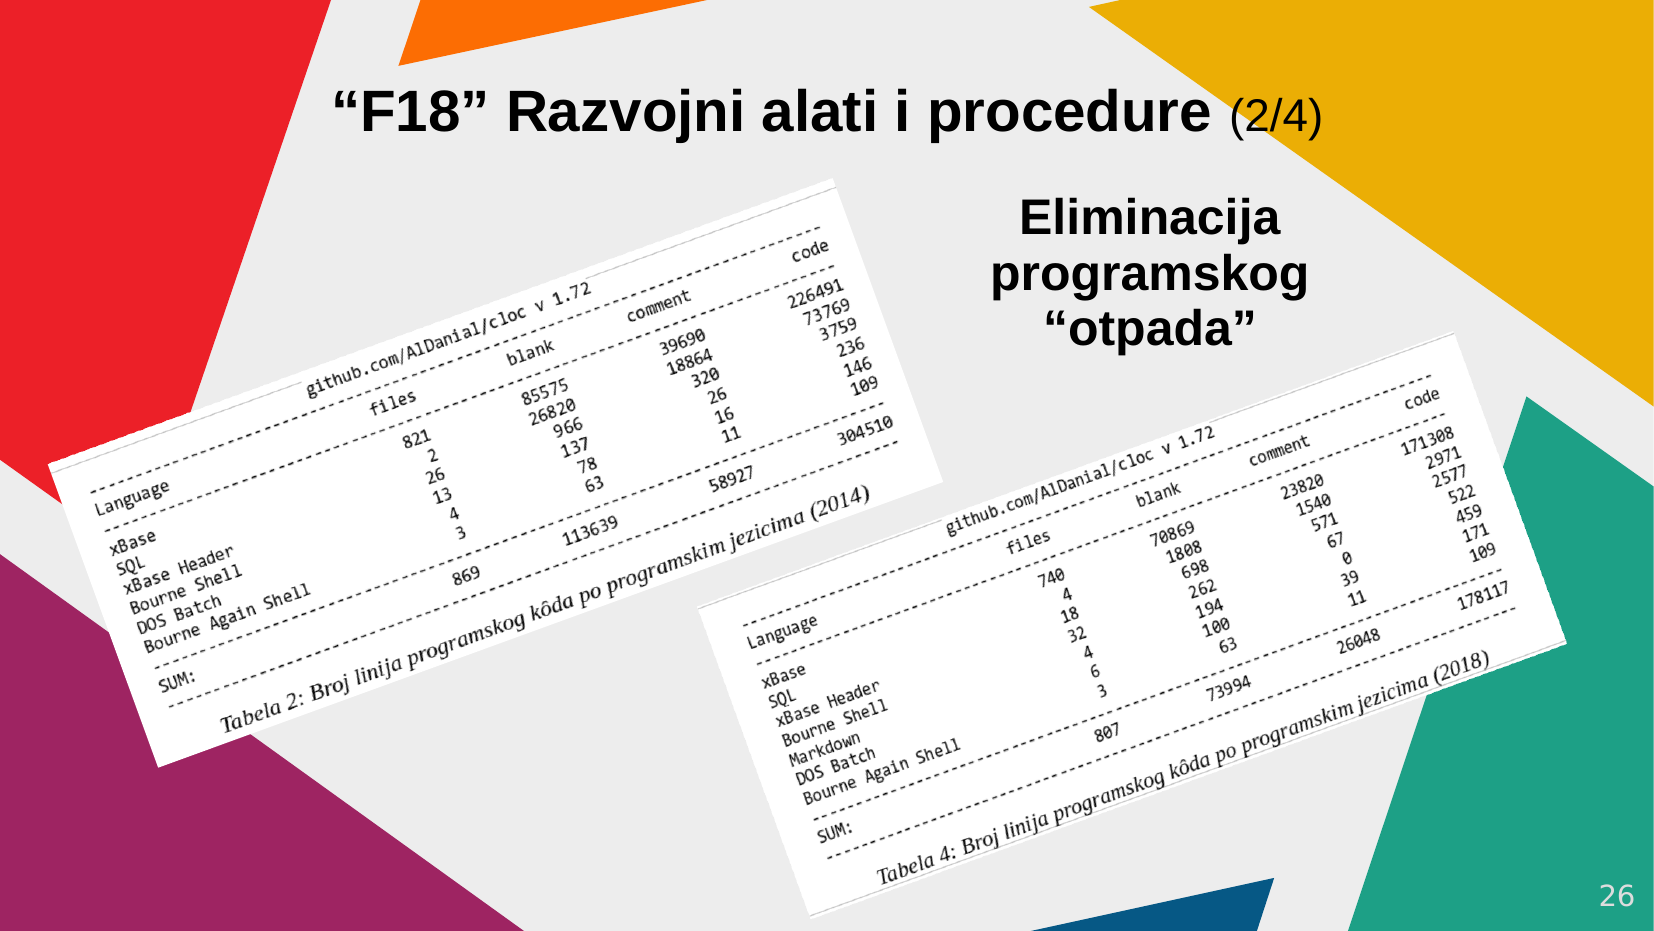

# “F18” Razvojni alati i procedure (2/4)
Eliminacija programskog “otpada”
26